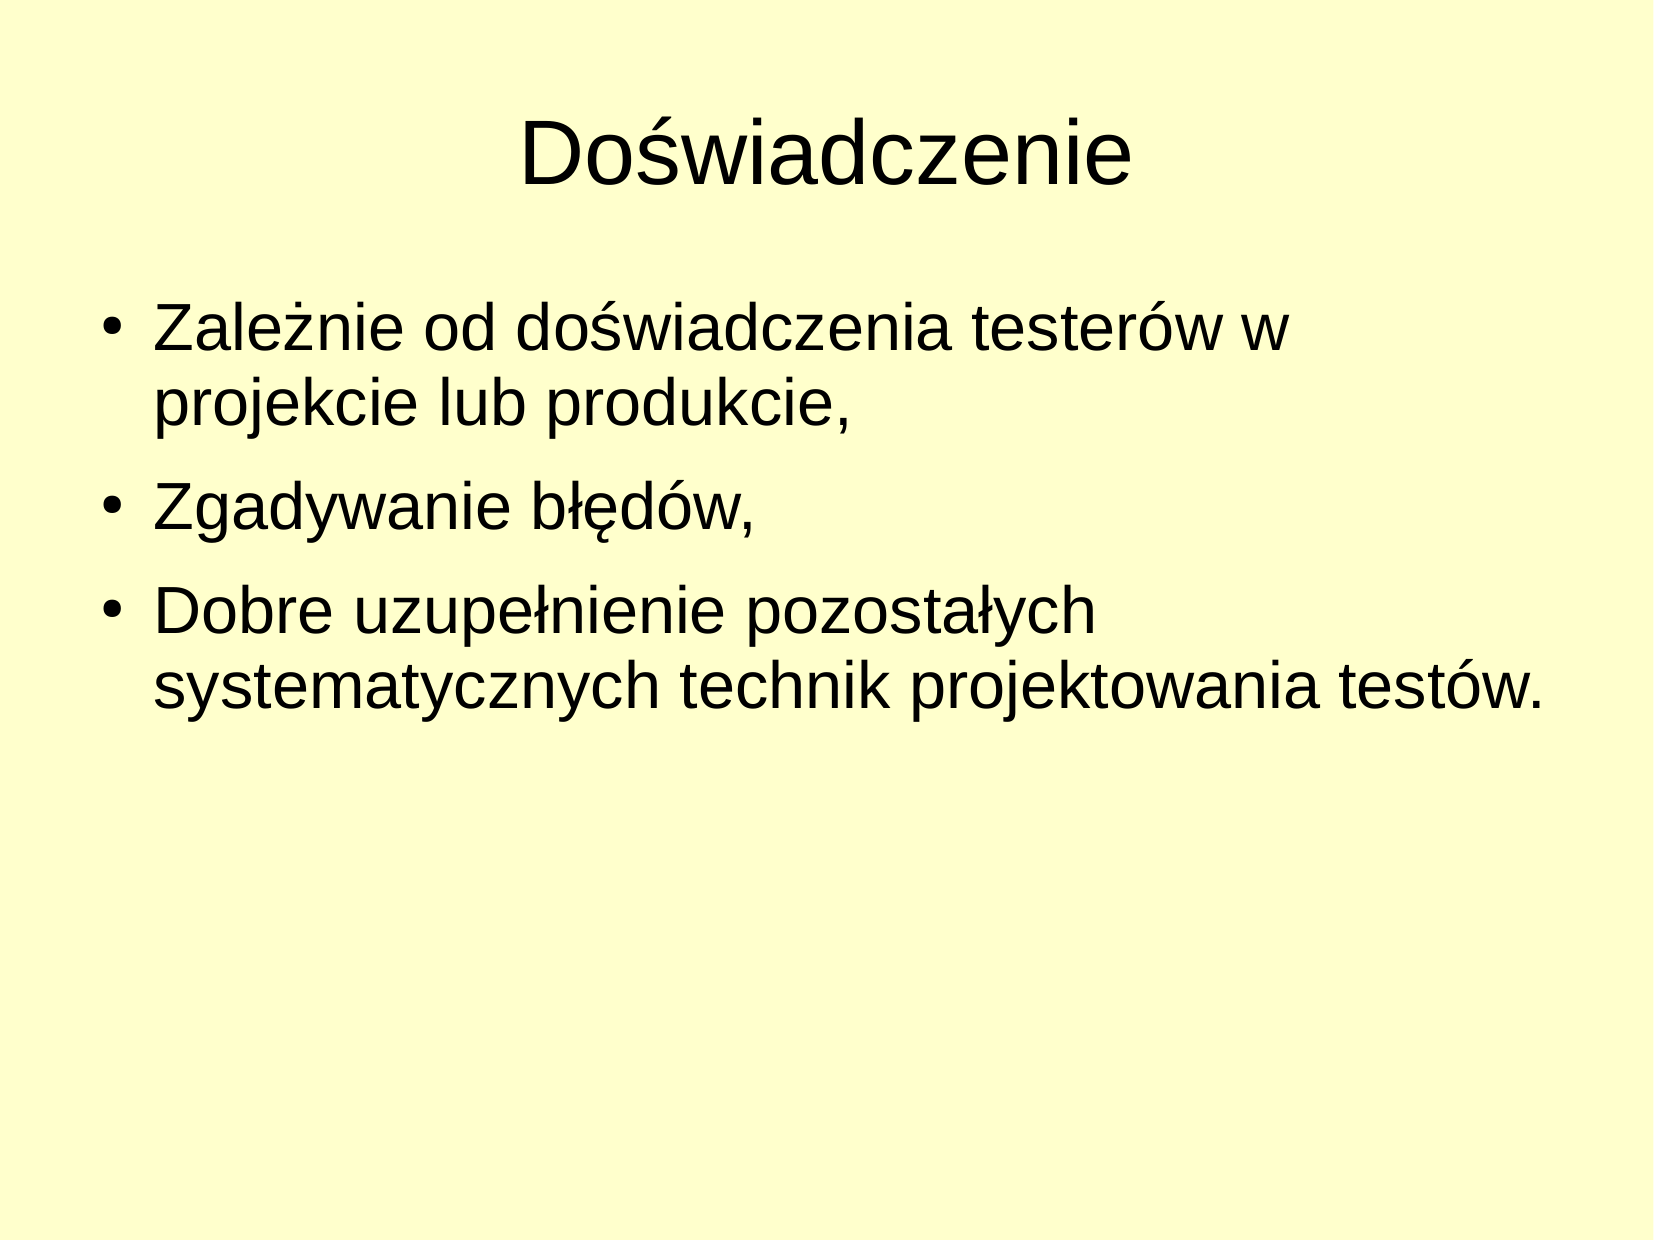

# Doświadczenie
Zależnie od doświadczenia testerów w projekcie lub produkcie,
Zgadywanie błędów,
Dobre uzupełnienie pozostałych systematycznych technik projektowania testów.